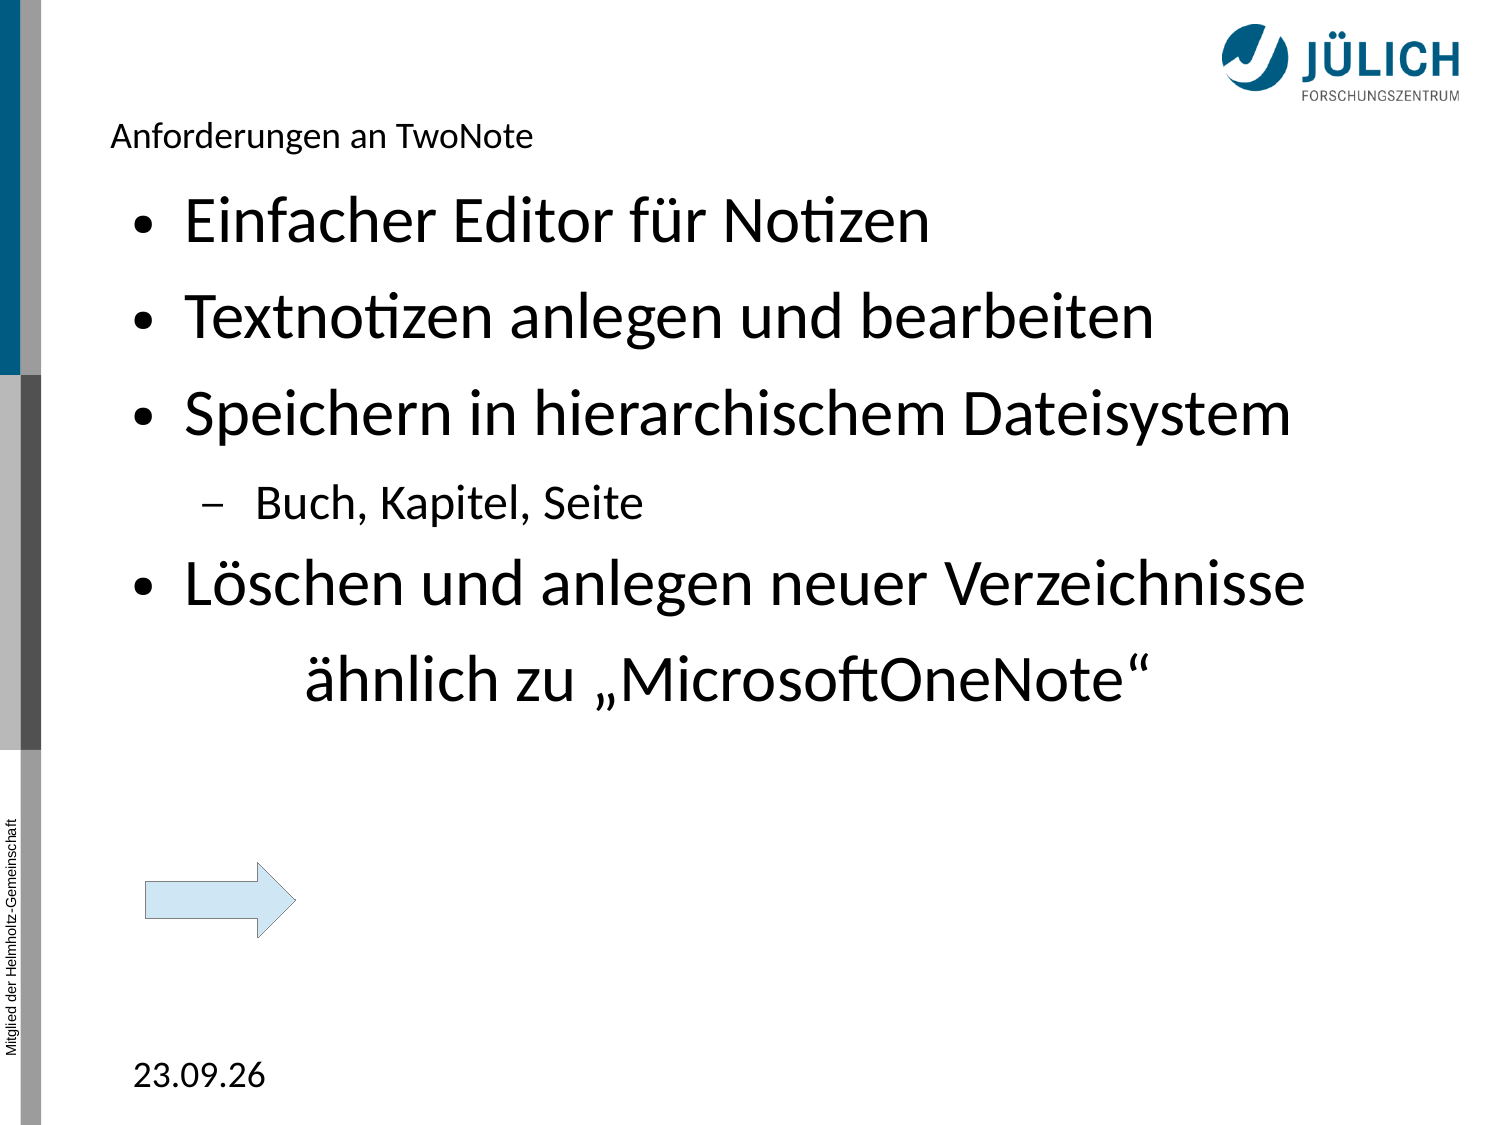

# Anforderungen an TwoNote
Einfacher Editor für Notizen
Textnotizen anlegen und bearbeiten
Speichern in hierarchischem Dateisystem
Buch, Kapitel, Seite
Löschen und anlegen neuer Verzeichnisse
 ähnlich zu „MicrosoftOneNote“